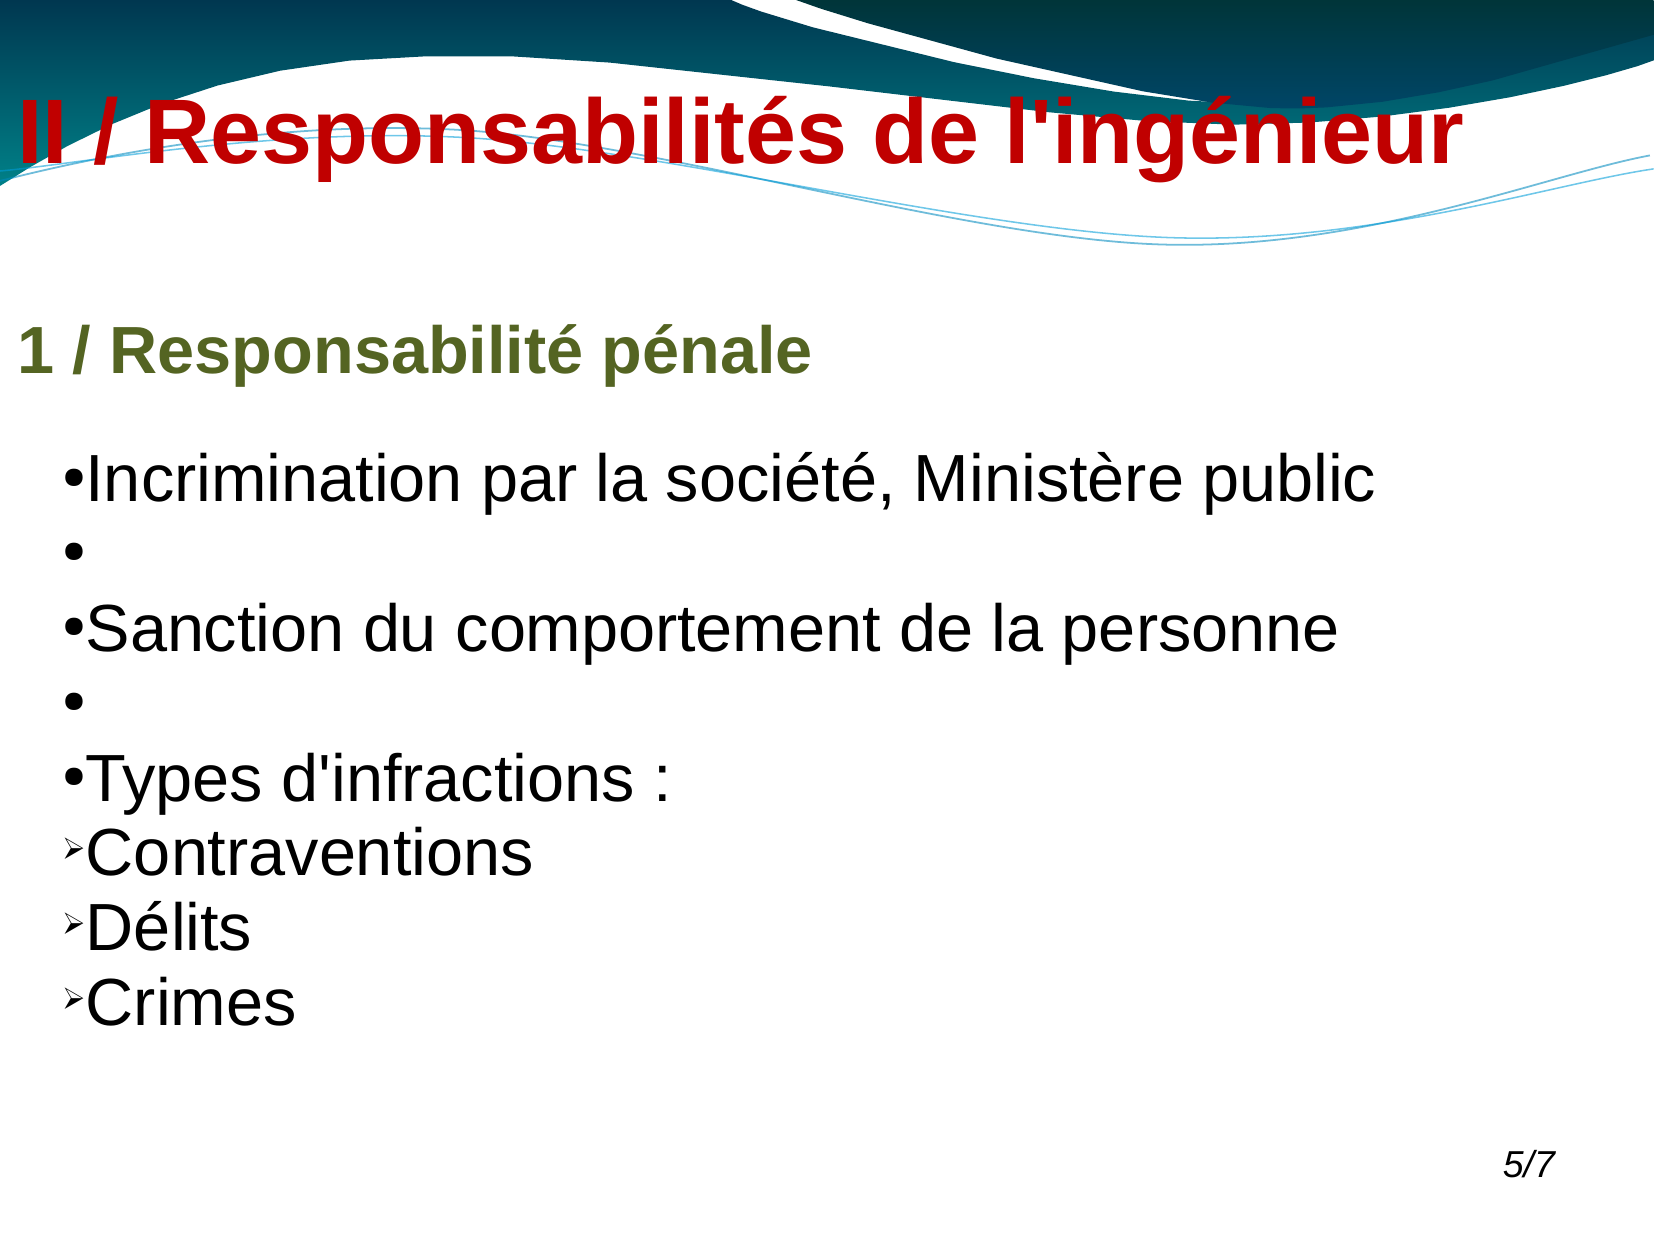

# II / Responsabilités de l'ingénieur 1 / Responsabilité pénale
Incrimination par la société, Ministère public
Sanction du comportement de la personne
Types d'infractions :
Contraventions
Délits
Crimes
5/7